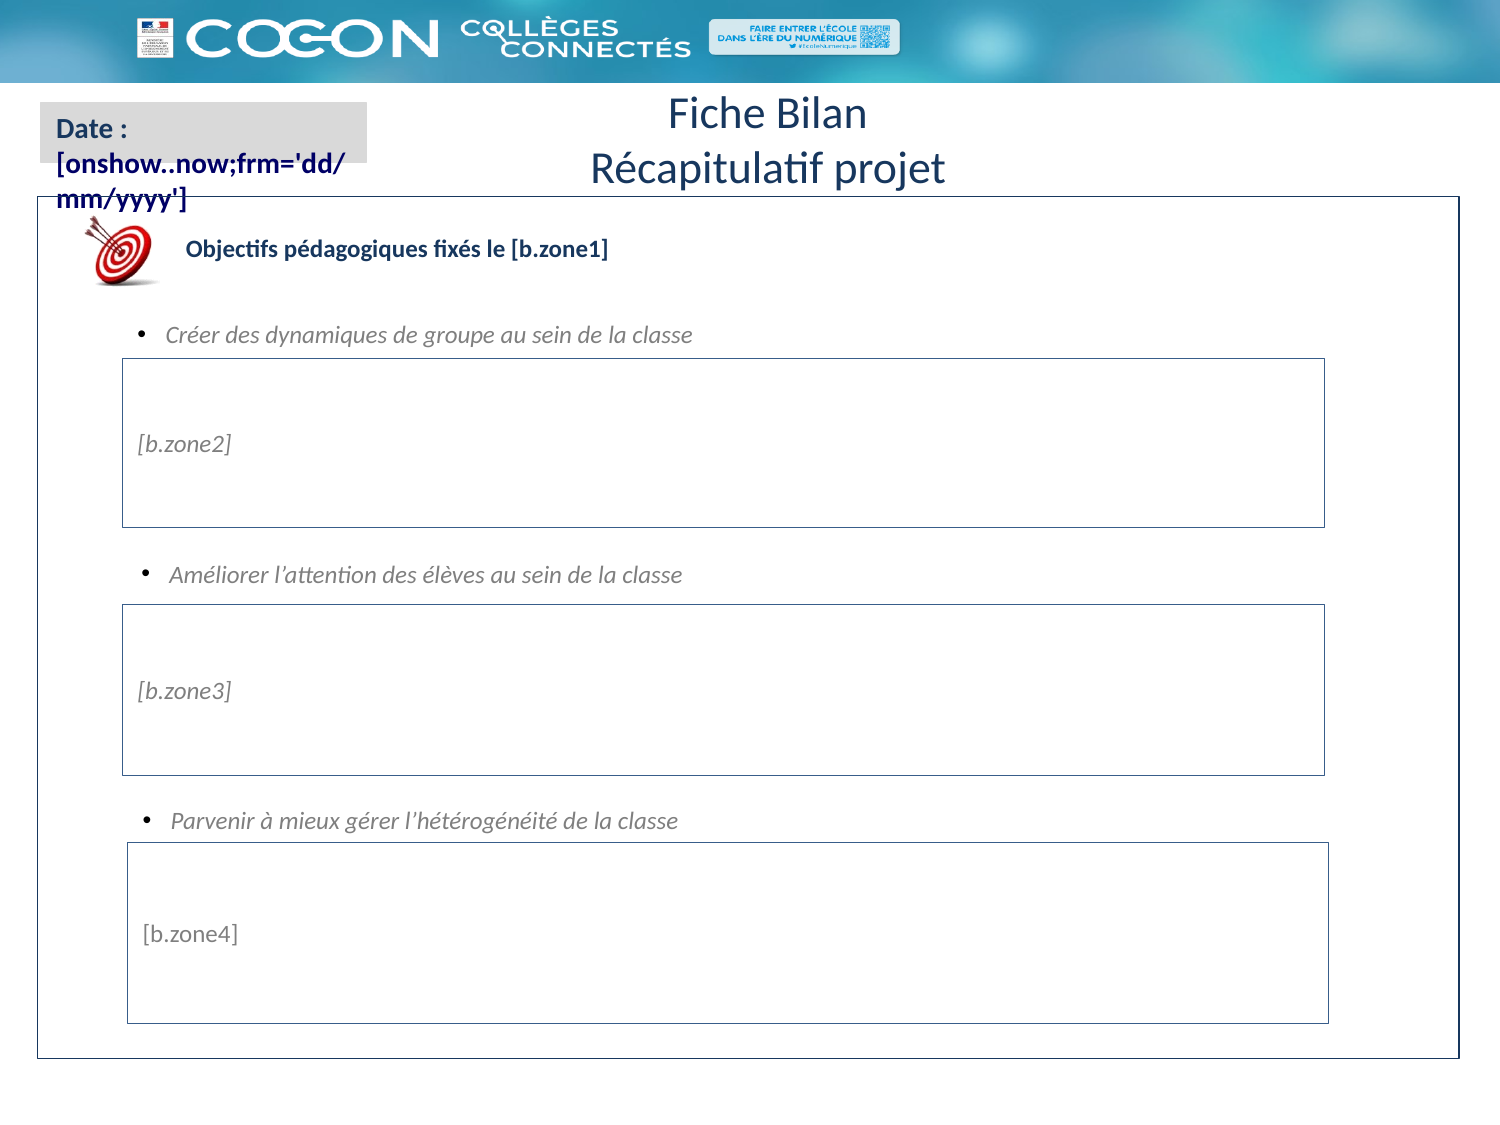

# Fiche Bilan Récapitulatif projet
Date : [onshow..now;frm='dd/mm/yyyy']
Objectifs pédagogiques fixés le [b.zone1]
Créer des dynamiques de groupe au sein de la classe
[b.zone2]
Améliorer l’attention des élèves au sein de la classe
[b.zone3]
Parvenir à mieux gérer l’hétérogénéité de la classe
[b.zone4]